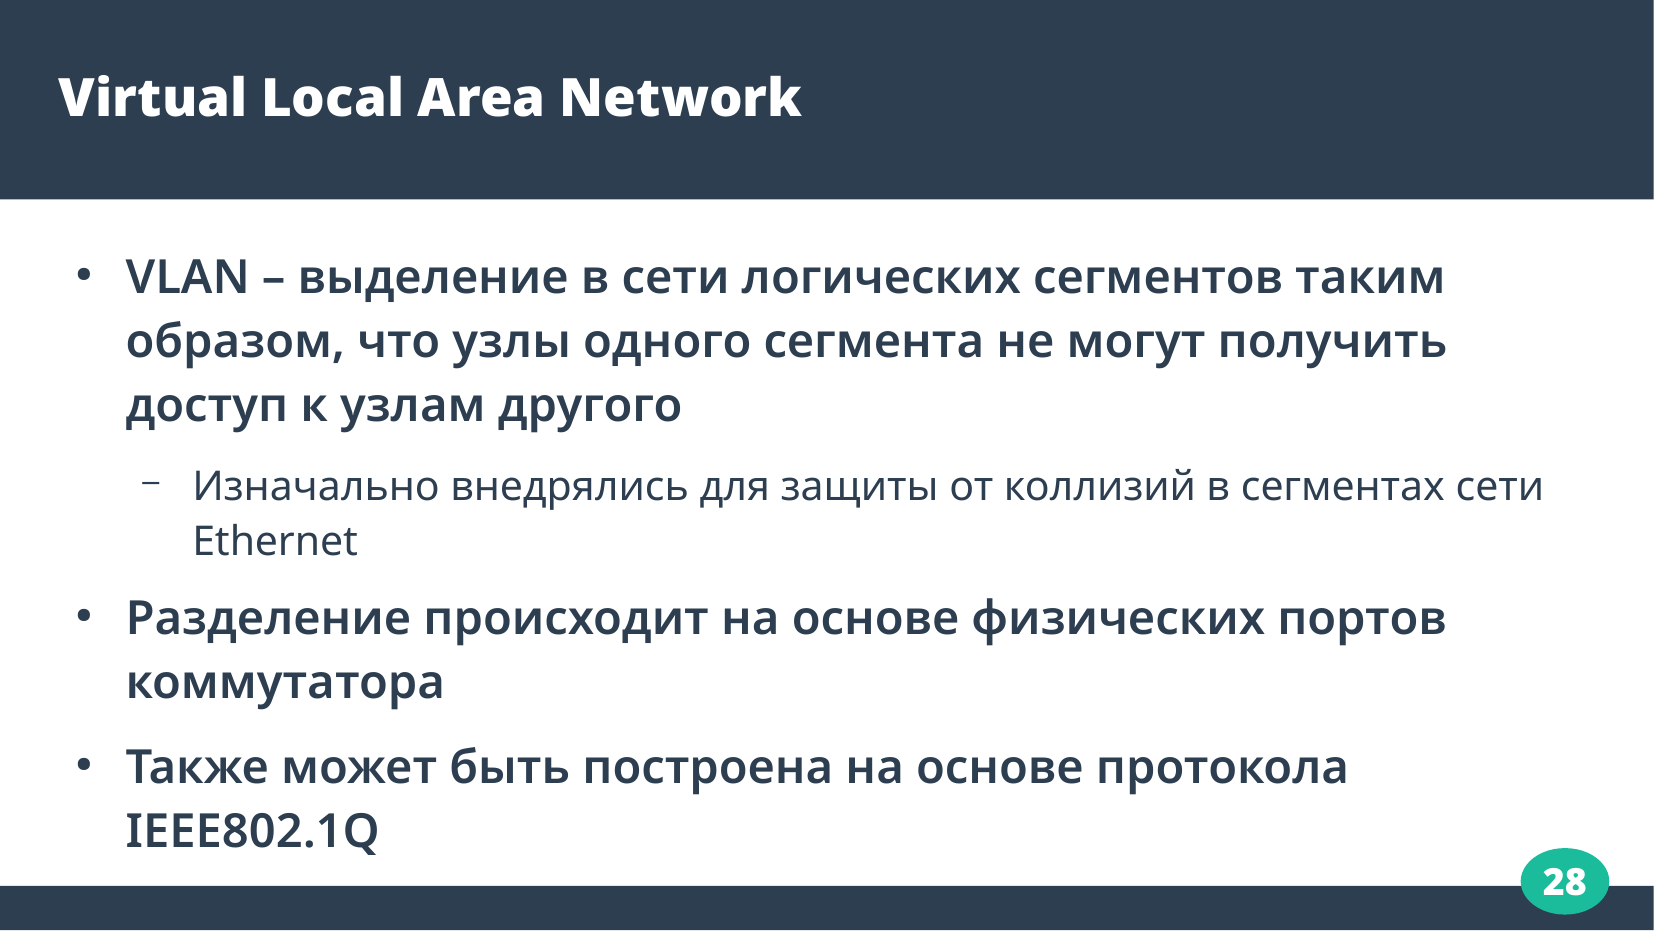

# Virtual Local Area Network
VLAN – выделение в сети логических сегментов таким образом, что узлы одного сегмента не могут получить доступ к узлам другого
Изначально внедрялись для защиты от коллизий в сегментах сети Ethernet
Разделение происходит на основе физических портов коммутатора
Также может быть построена на основе протокола IEEE802.1Q
28